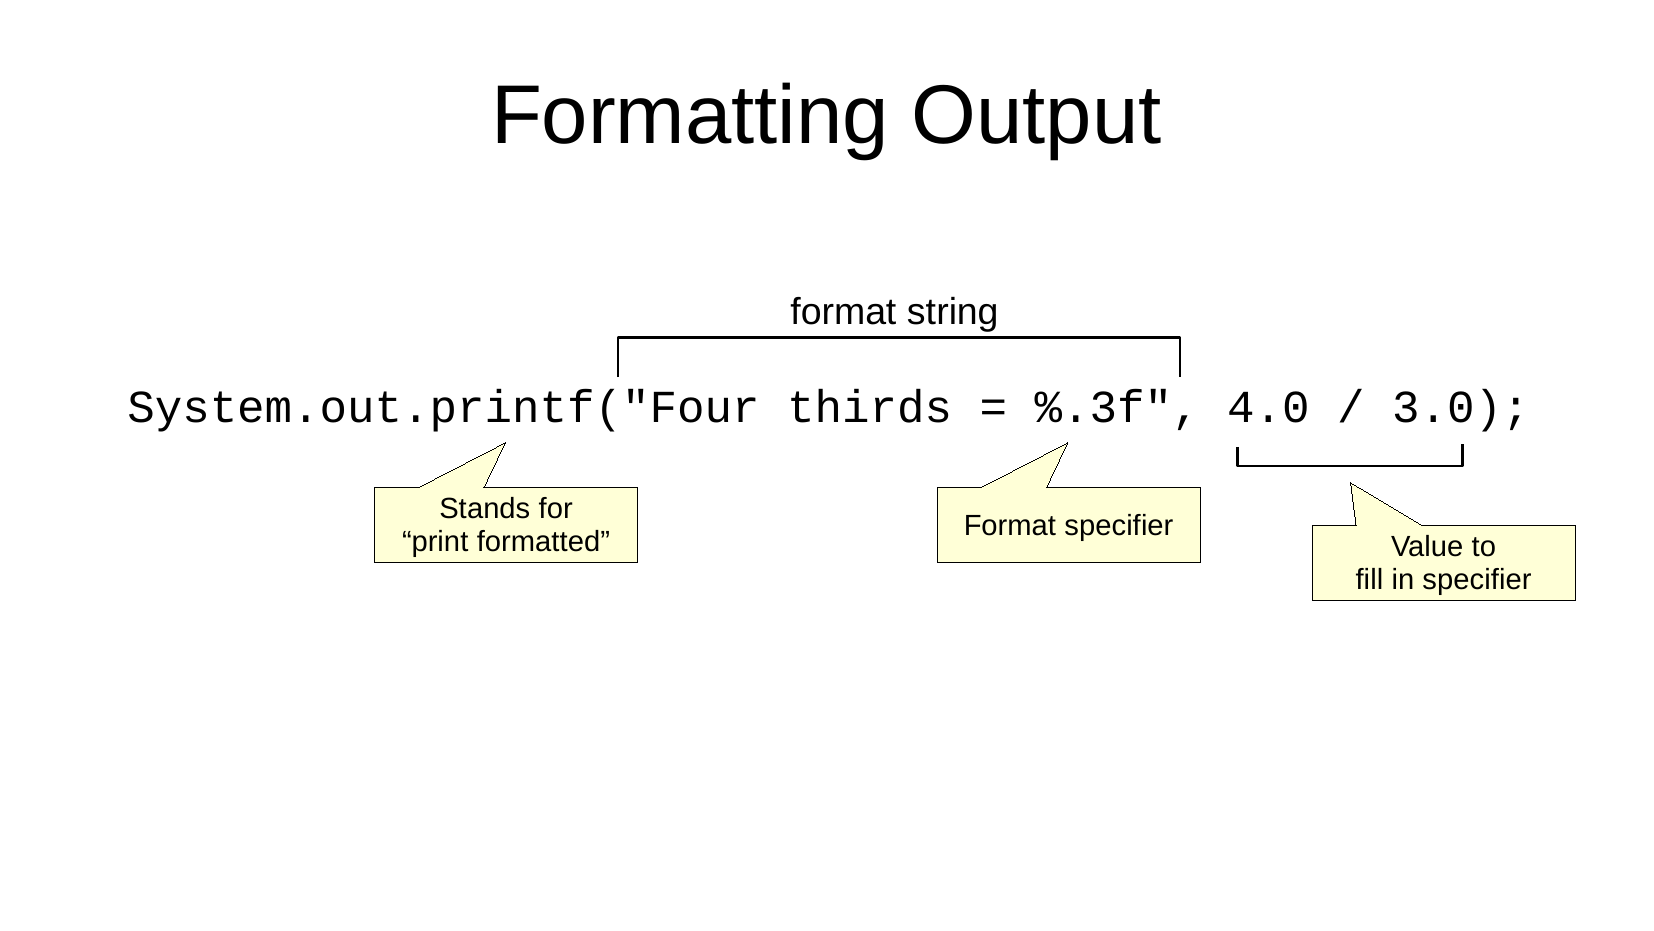

# Formatting Output
format string
System.out.printf("Four thirds = %.3f", 4.0 / 3.0);
Stands for
“print formatted”
Format specifier
Value to
fill in specifier